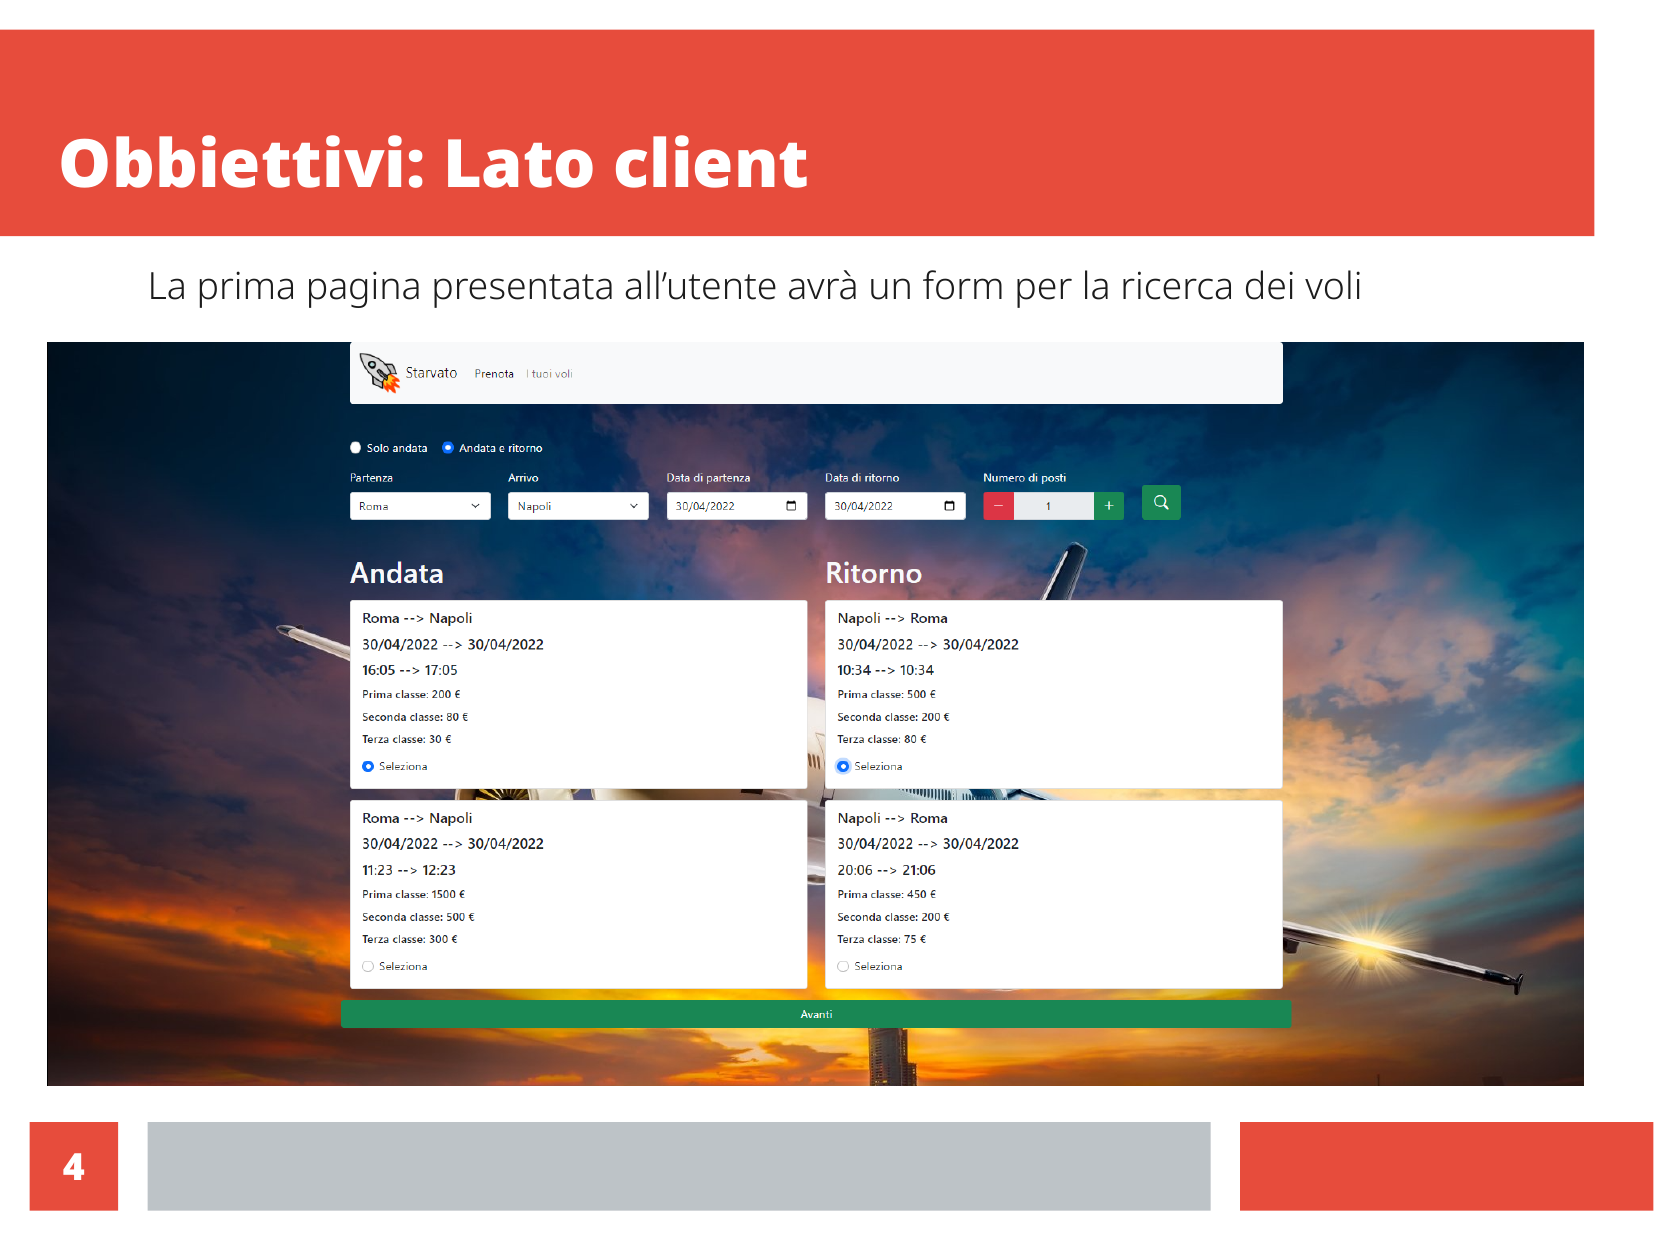

# Obbiettivi: Lato client
La prima pagina presentata all’utente avrà un form per la ricerca dei voli
4